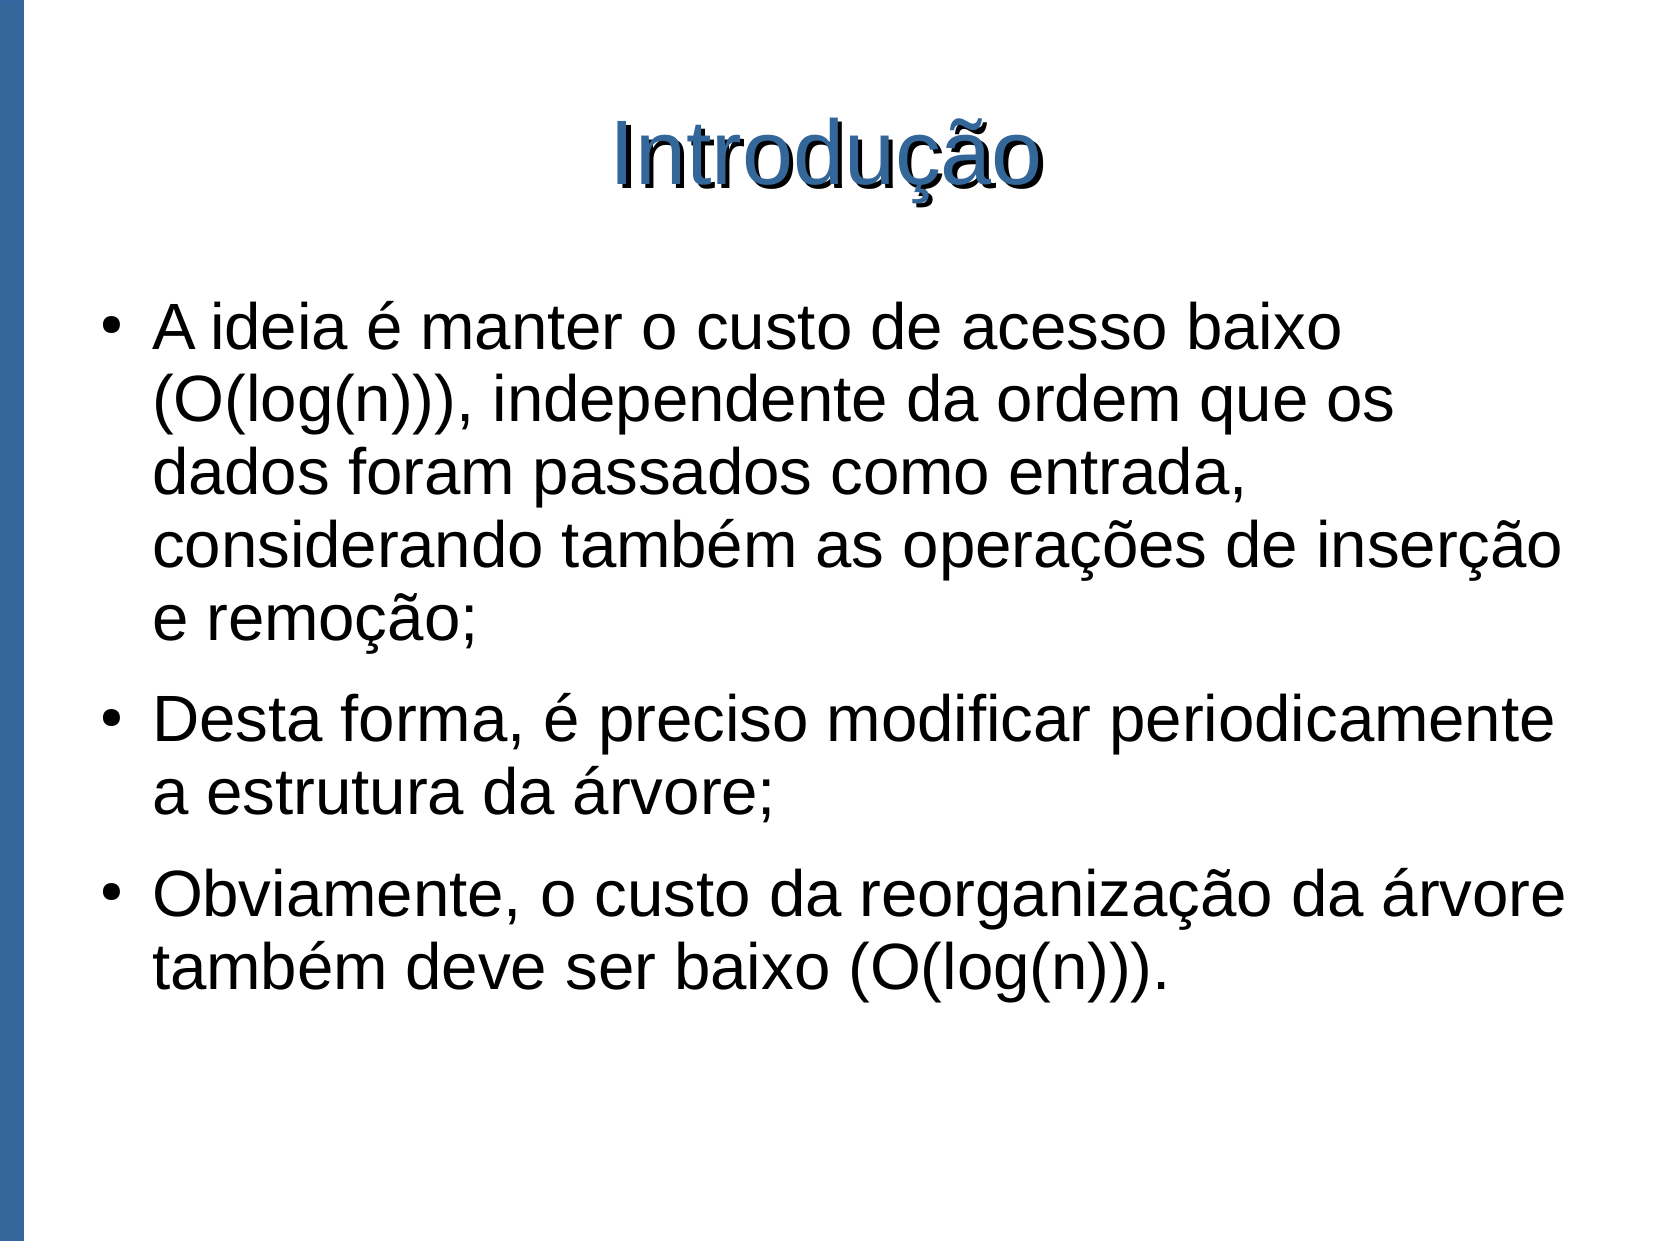

# Introdução
A ideia é manter o custo de acesso baixo (O(log(n))), independente da ordem que os dados foram passados como entrada, considerando também as operações de inserção e remoção;
Desta forma, é preciso modificar periodicamente a estrutura da árvore;
Obviamente, o custo da reorganização da árvore também deve ser baixo (O(log(n))).